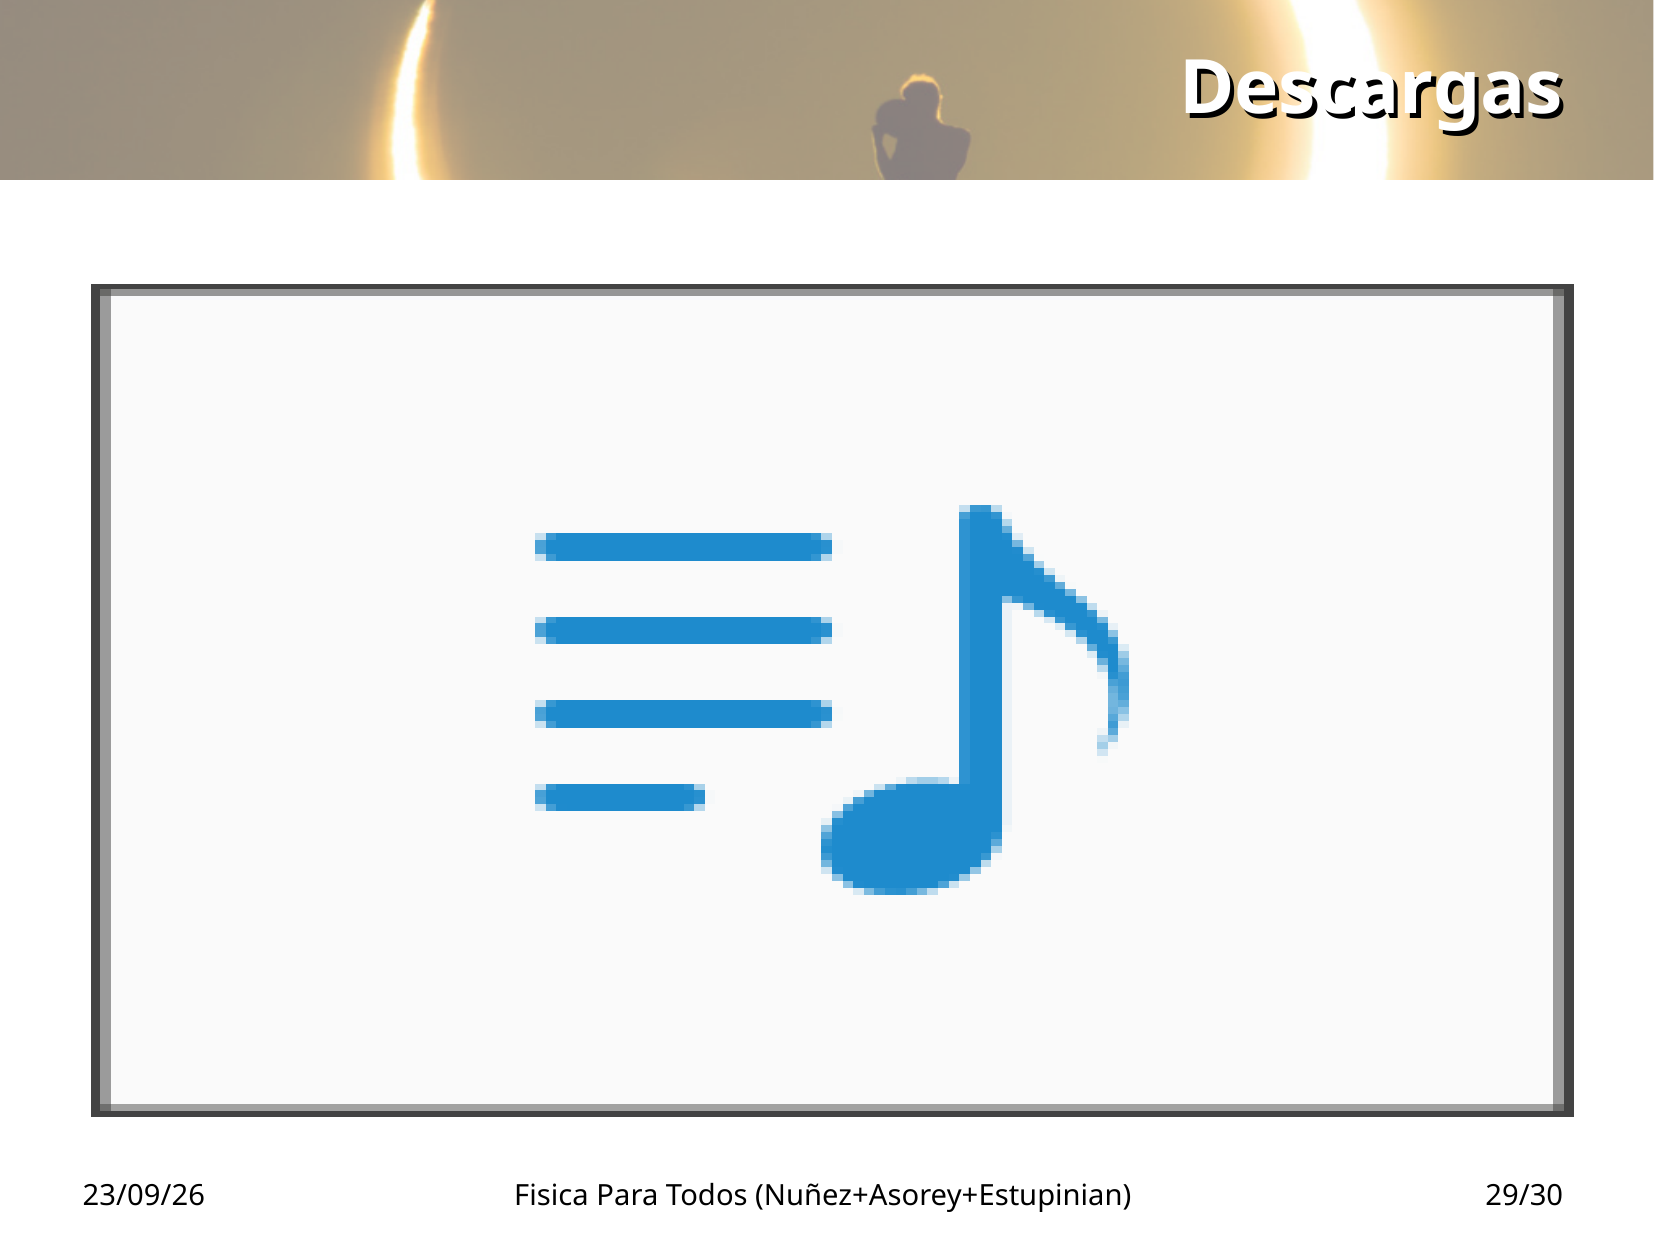

# Descargas
Fisica Para Todos (Nuñez+Asorey+Estupinian)
29